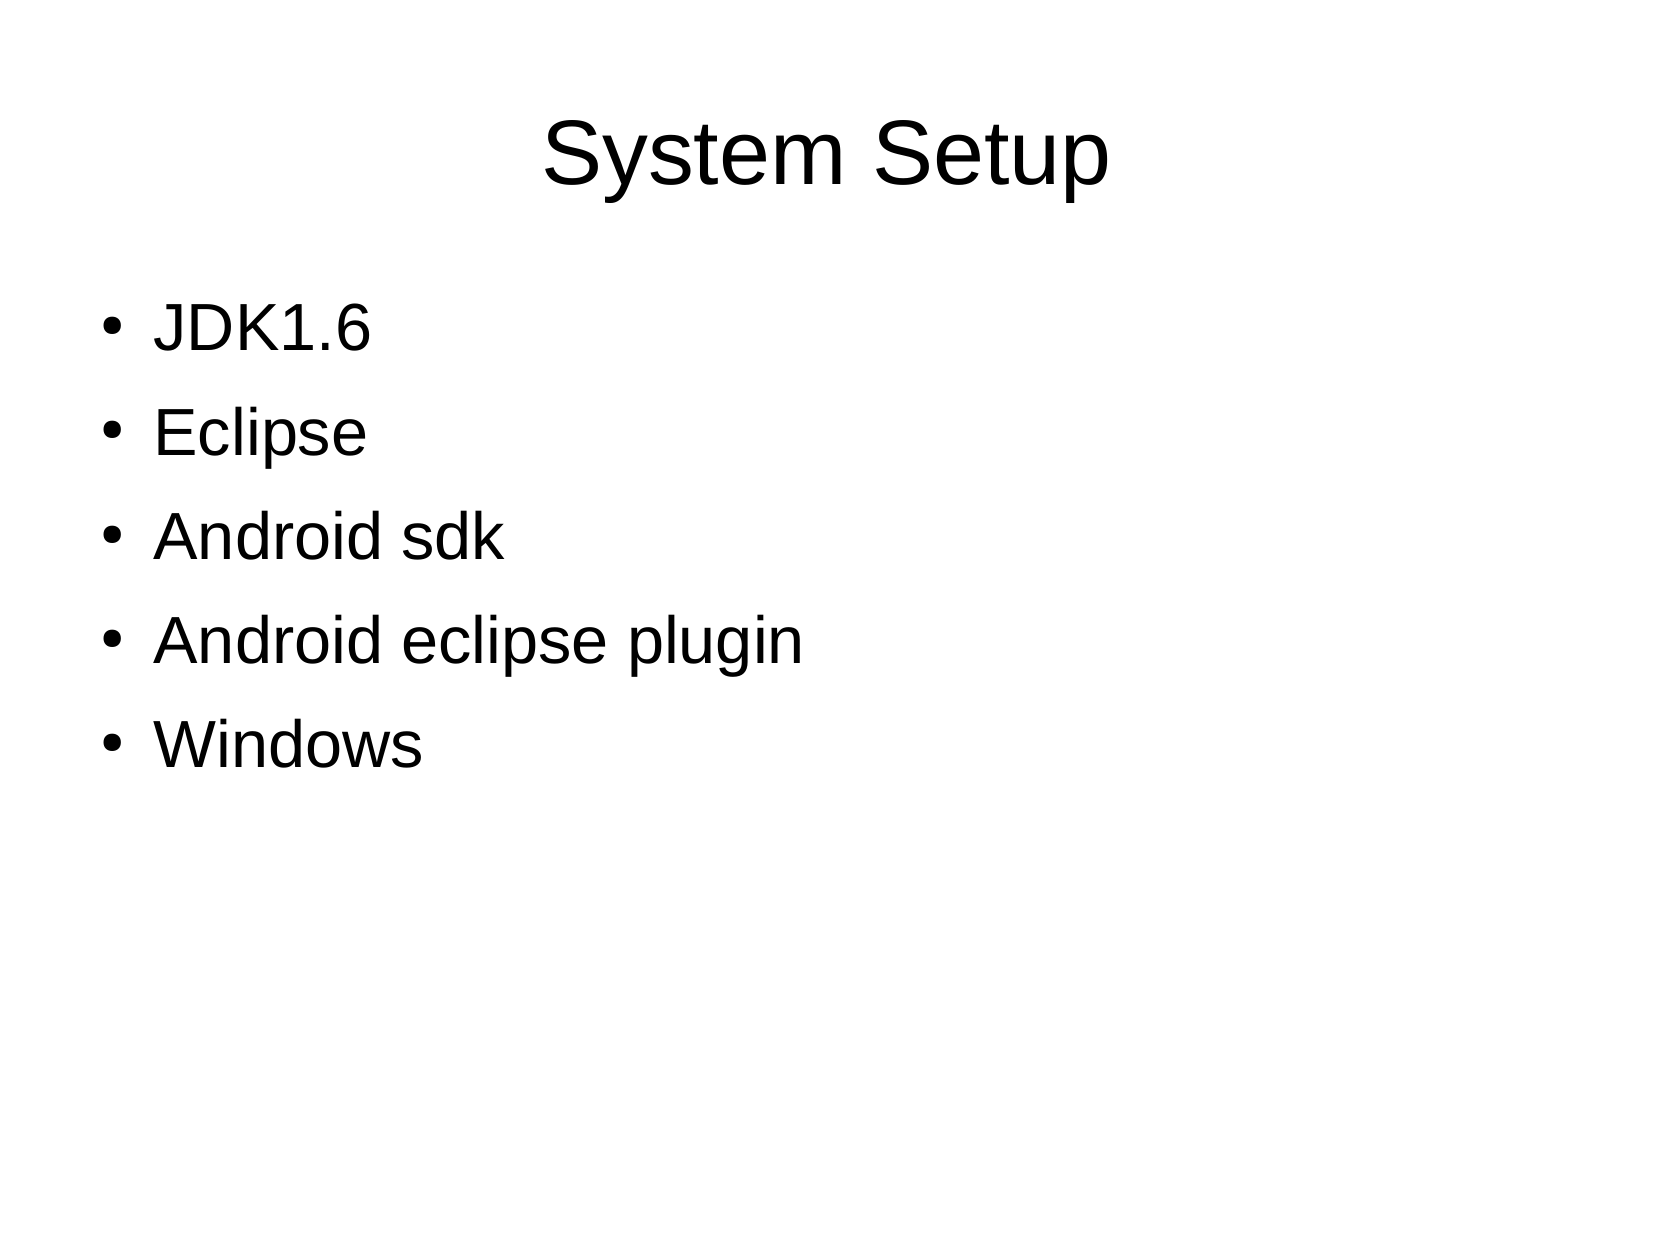

# System Setup
JDK1.6
Eclipse
Android sdk
Android eclipse plugin
Windows